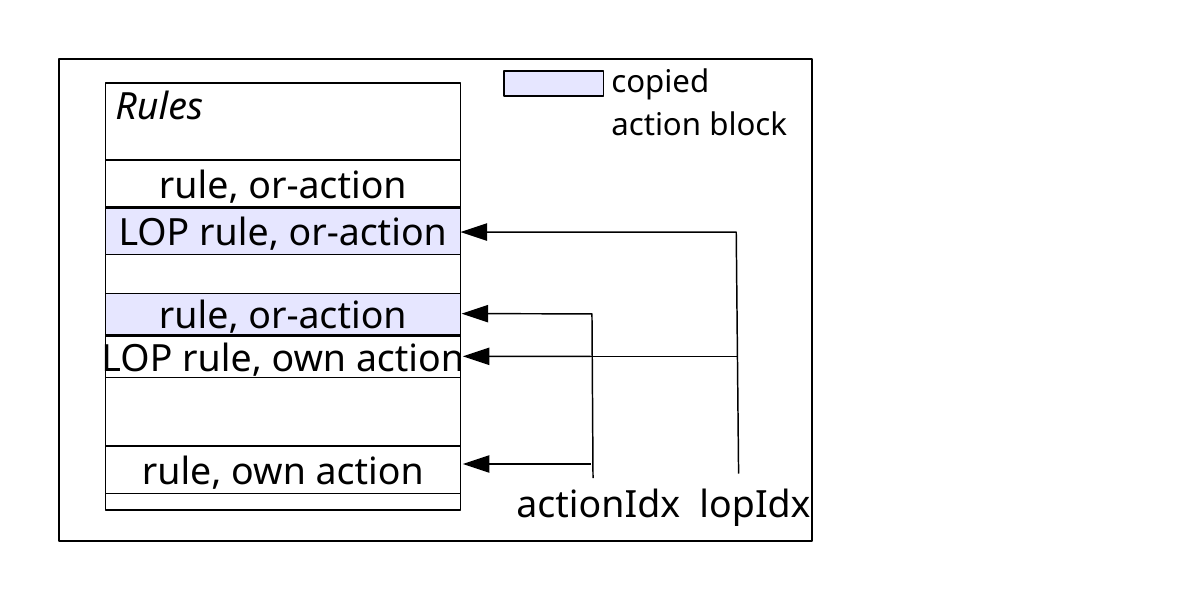

copied
action block
Rules
rule, or-action
LOP rule, or-action
rule, or-action
LOP rule, own action
rule, own action
actionIdx lopIdx